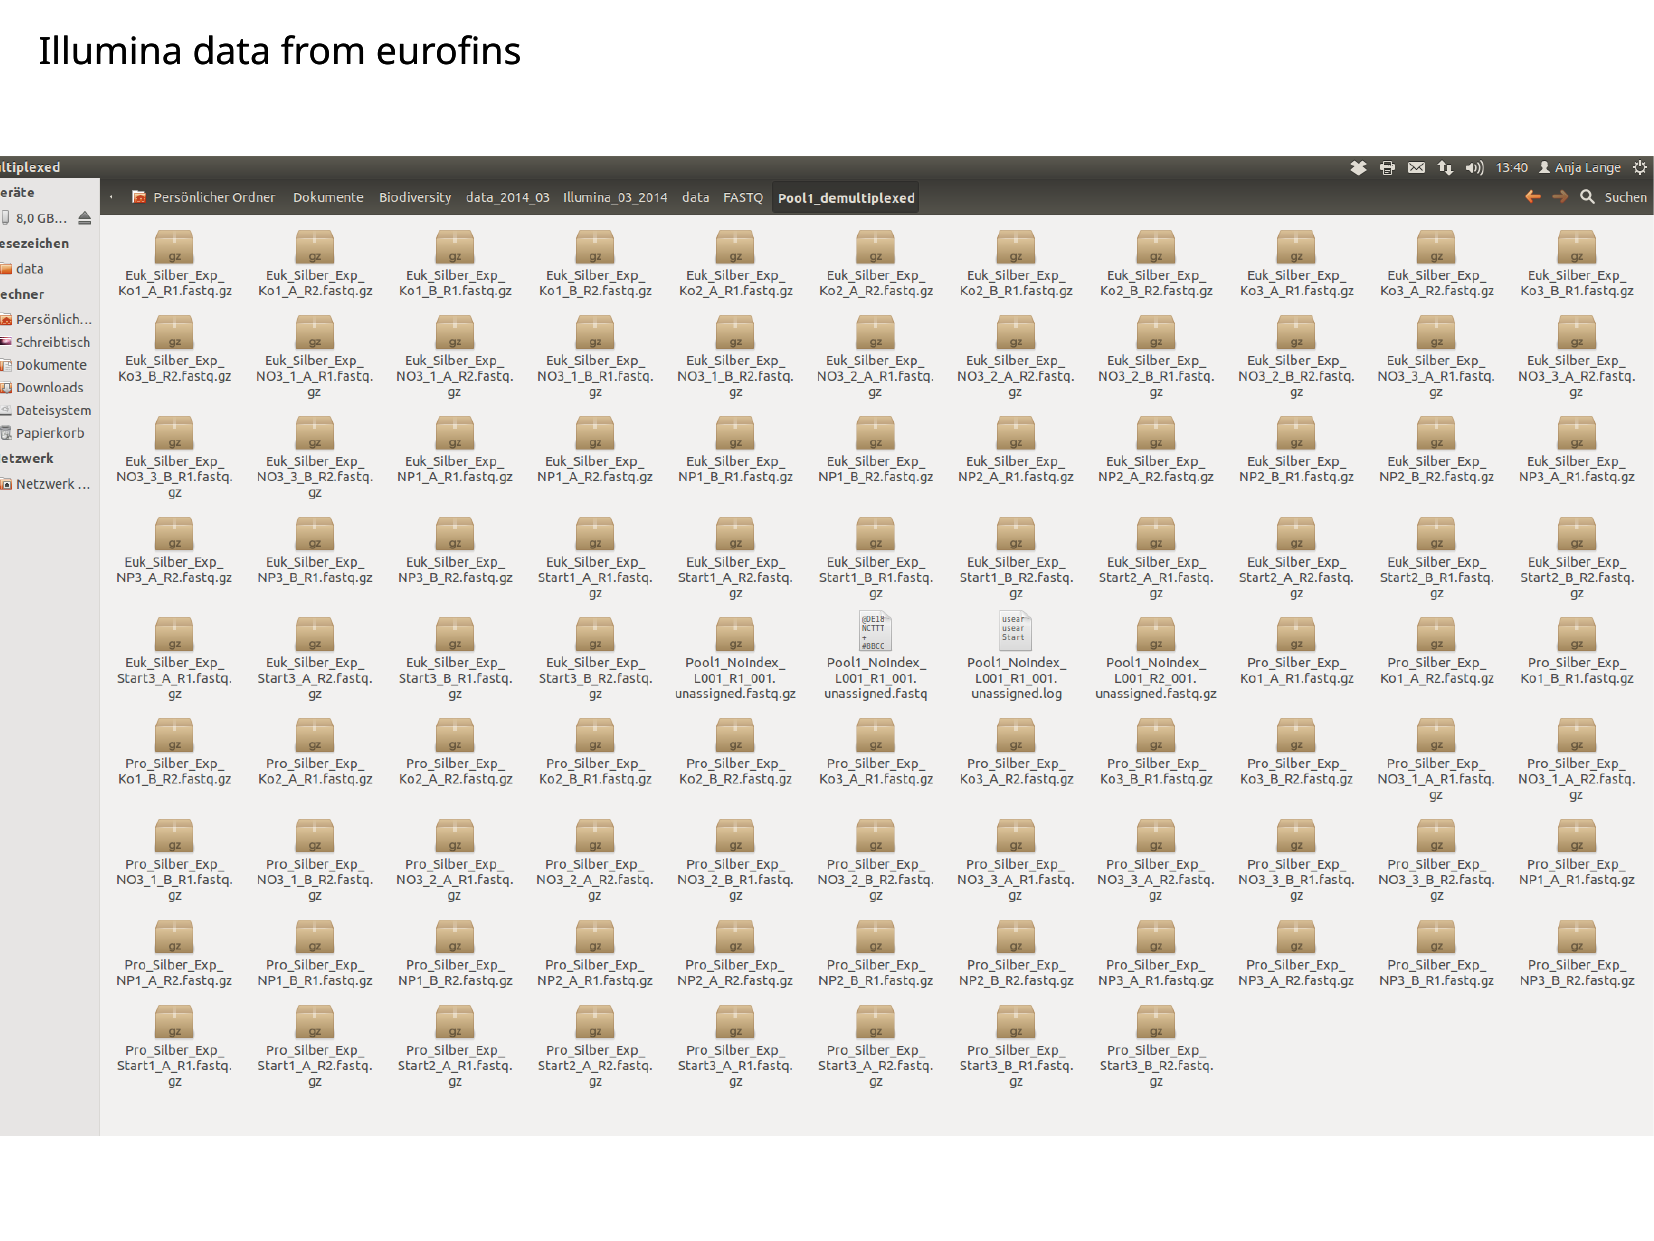

Illumina data from eurofins
Illumina data from eurofins